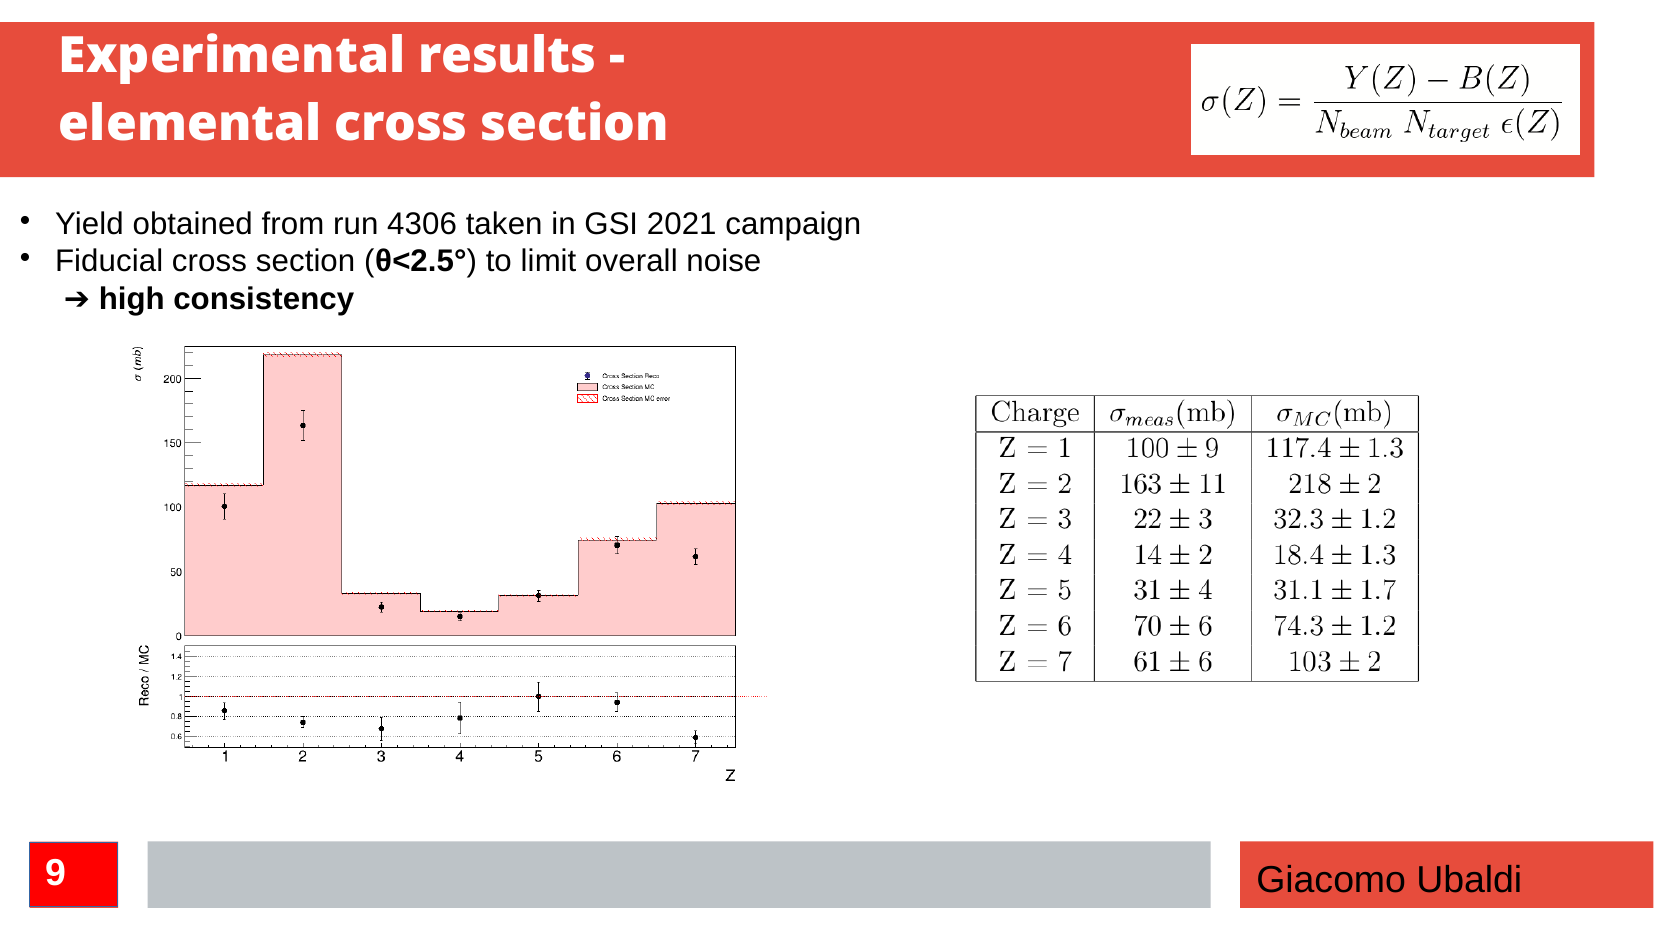

# Experimental results - elemental cross section
Yield obtained from run 4306 taken in GSI 2021 campaign
Fiducial cross section (θ<2.5°) to limit overall noise
 ➔ high consistency
1
9
Giacomo Ubaldi